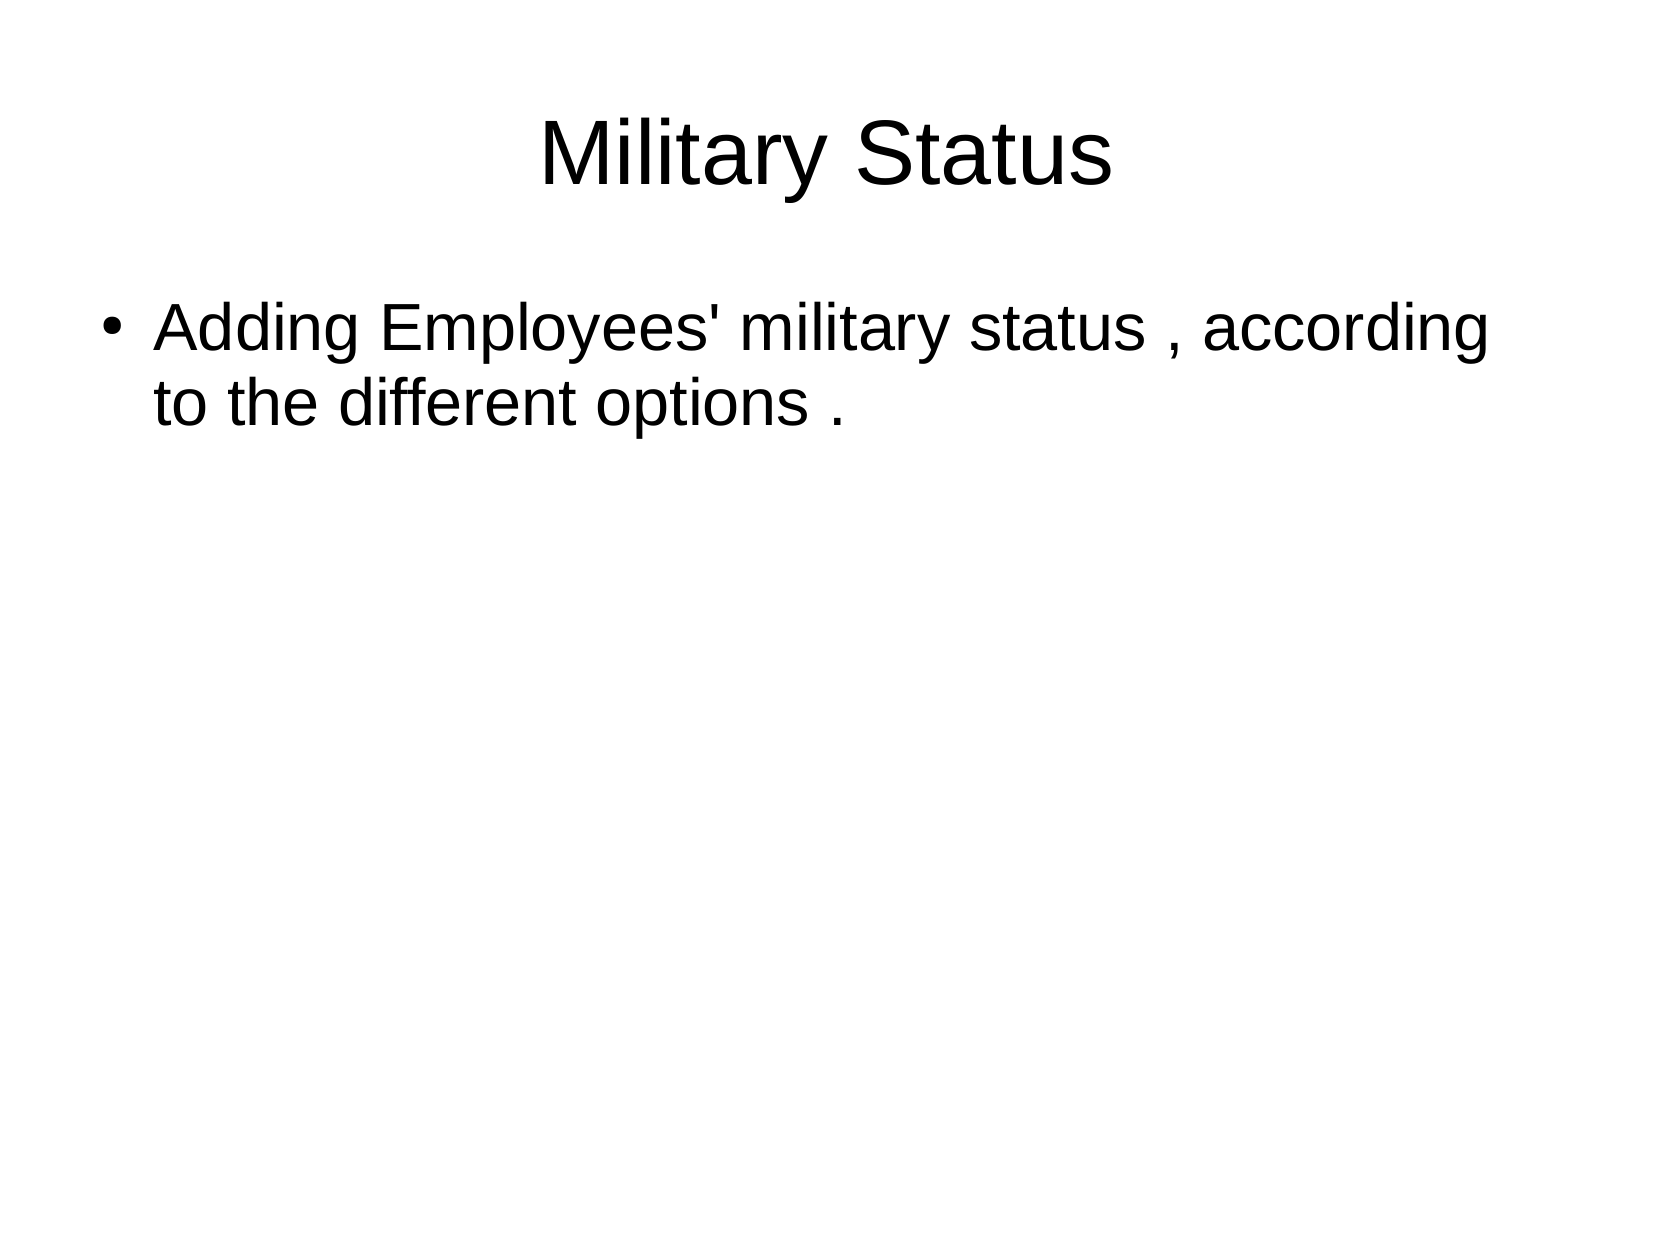

# Military Status
Adding Employees' military status , according to the different options .